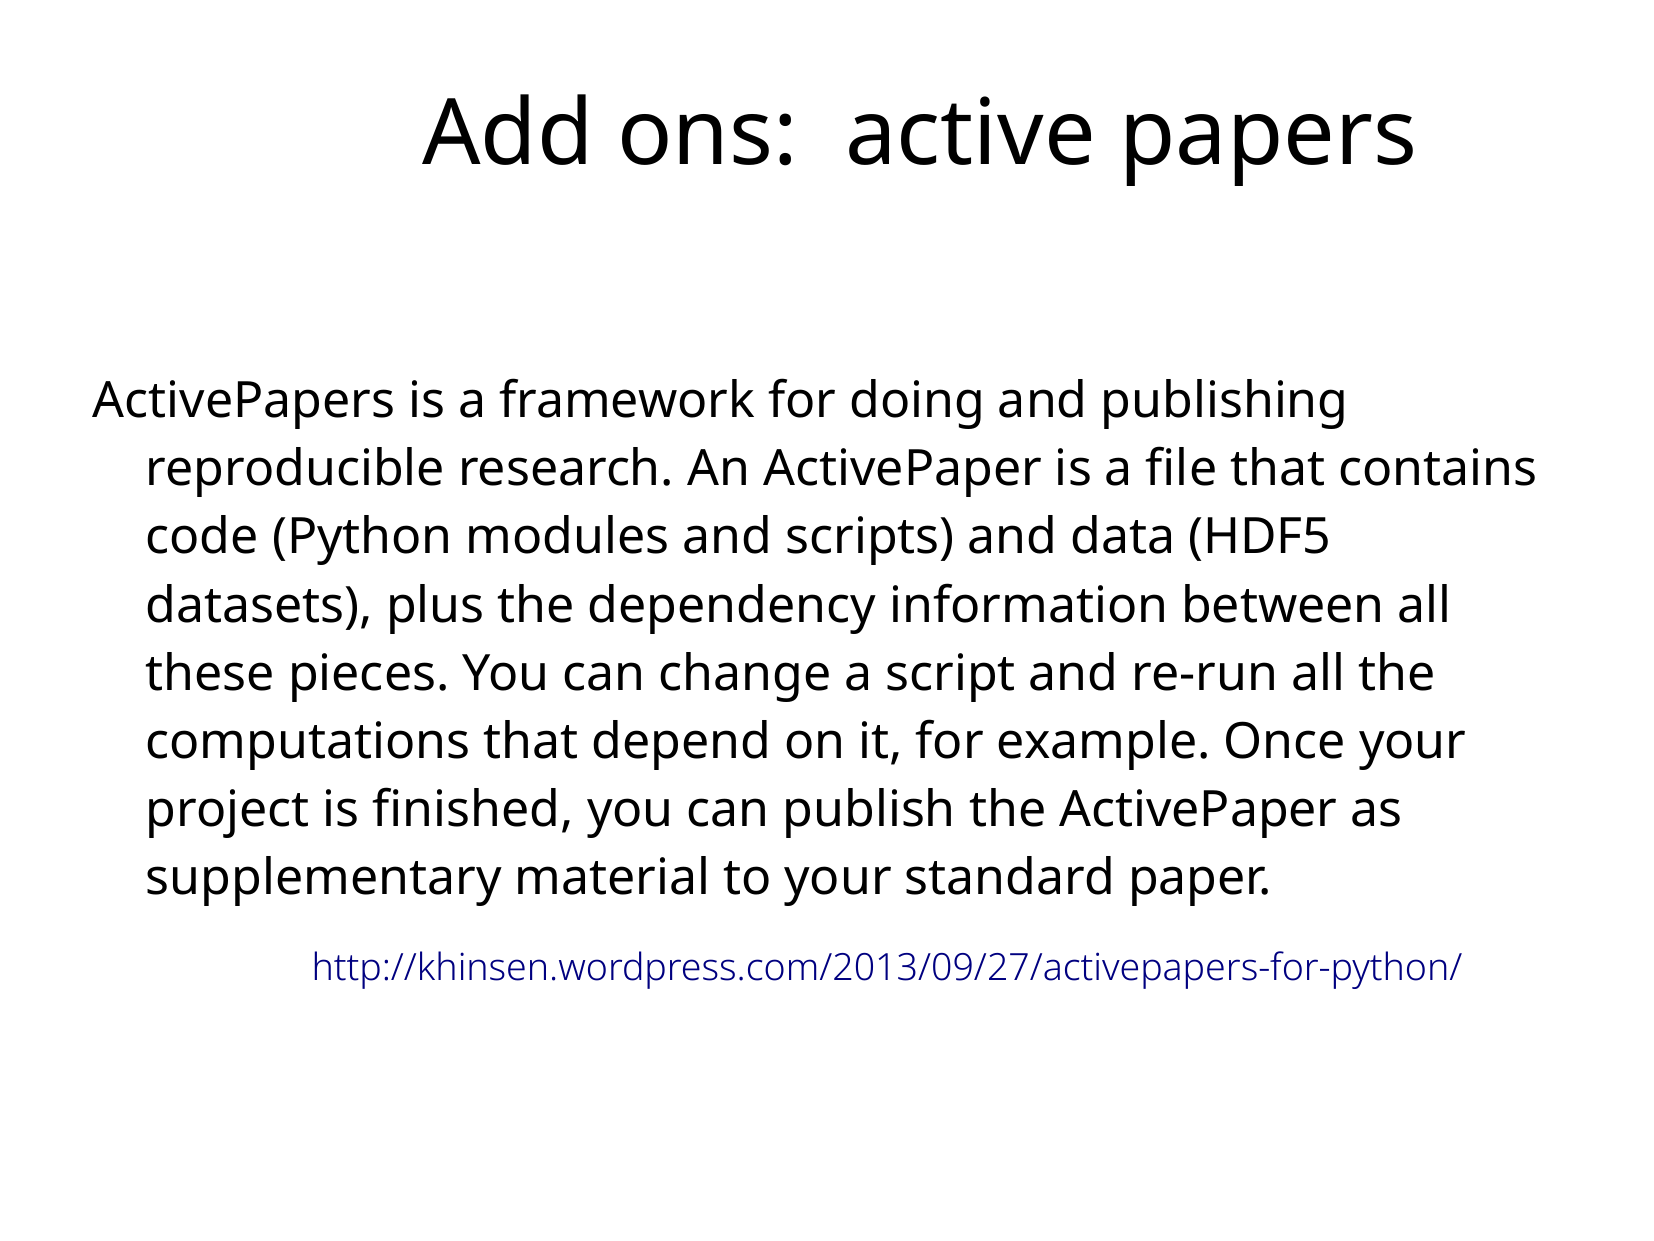

# Add ons: active papers
ActivePapers is a framework for doing and publishing reproducible research. An ActivePaper is a file that contains code (Python modules and scripts) and data (HDF5 datasets), plus the dependency information between all these pieces. You can change a script and re-run all the computations that depend on it, for example. Once your project is finished, you can publish the ActivePaper as supplementary material to your standard paper.
http://khinsen.wordpress.com/2013/09/27/activepapers-for-python/